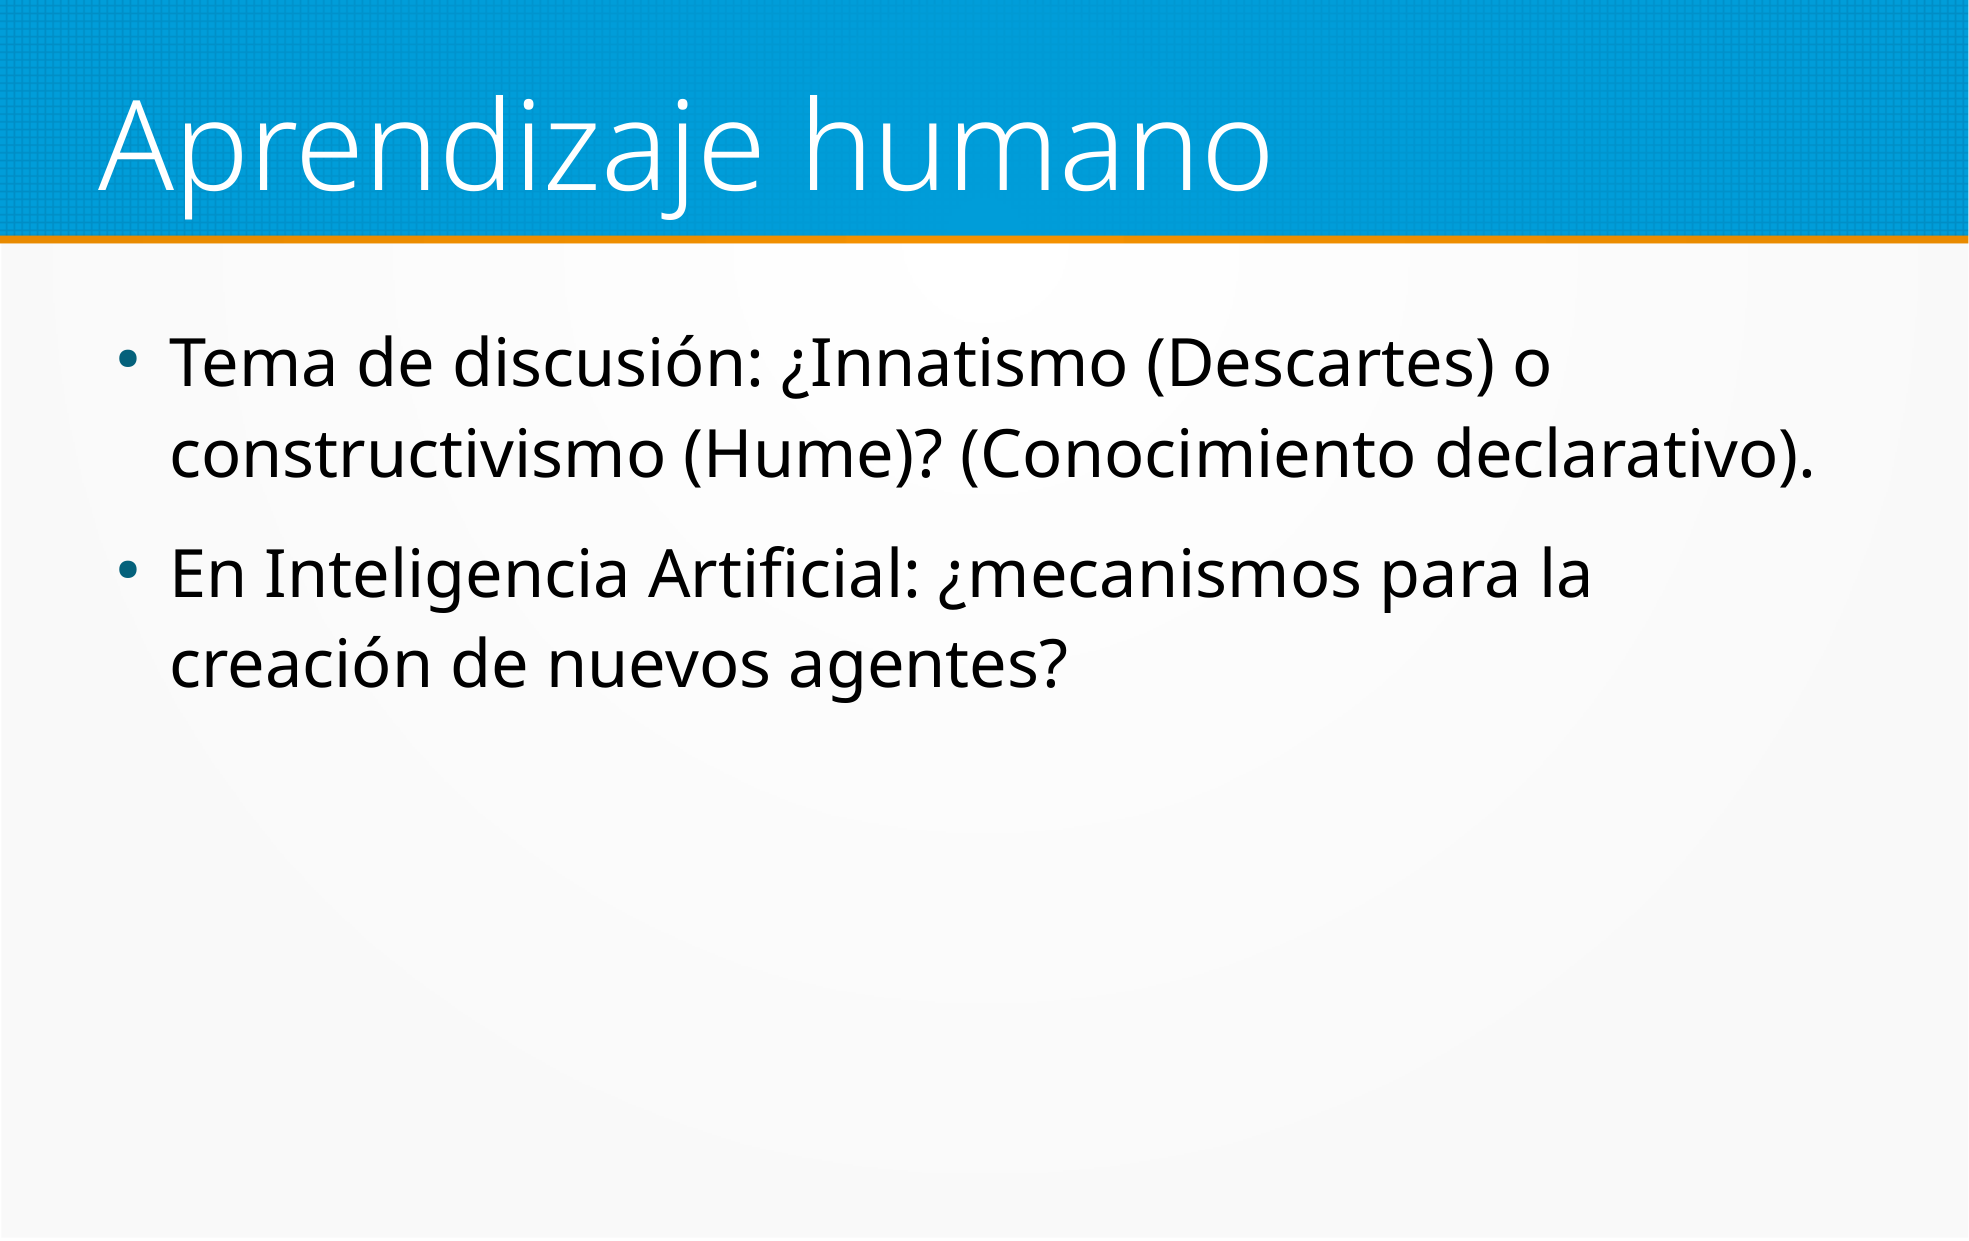

# Aprendizaje humano
Tema de discusión: ¿Innatismo (Descartes) o constructivismo (Hume)? (Conocimiento declarativo).
En Inteligencia Artificial: ¿mecanismos para la creación de nuevos agentes?